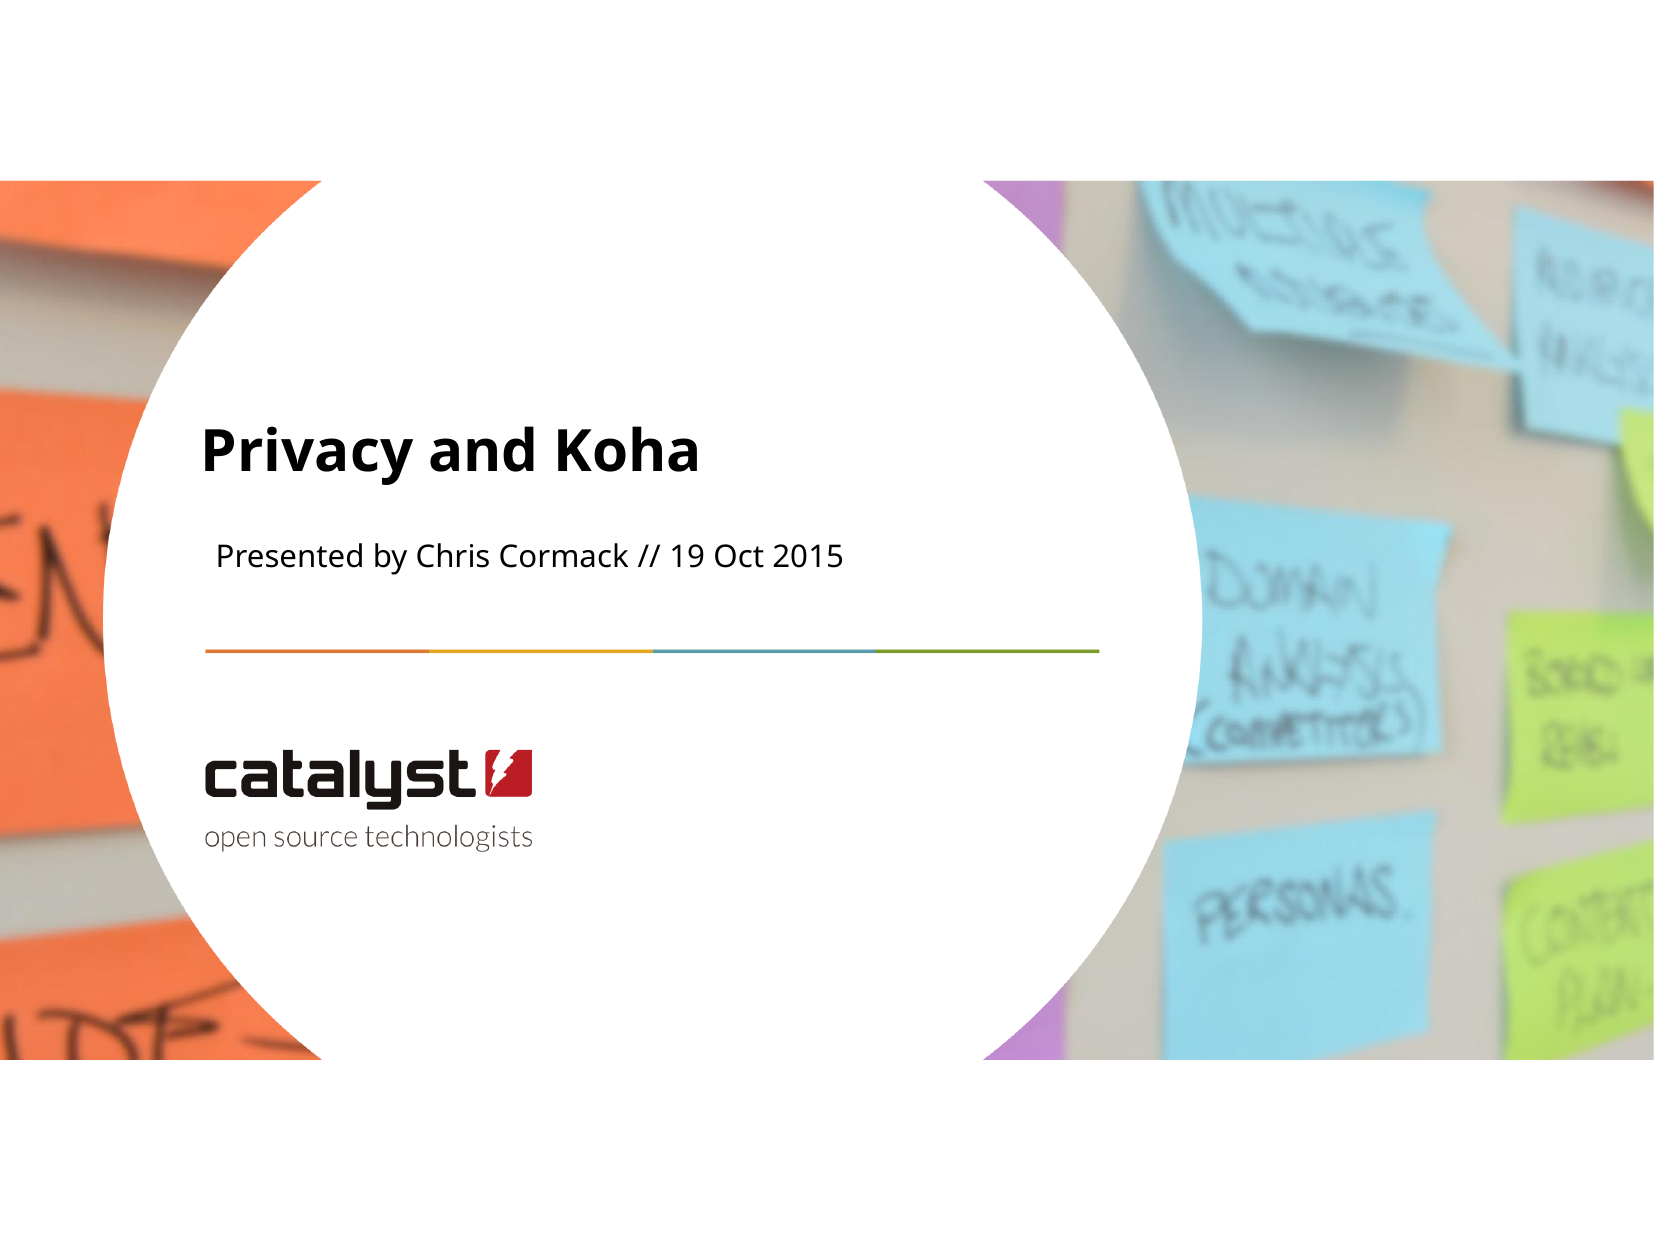

# Privacy and Koha
Presented by Chris Cormack // 19 Oct 2015